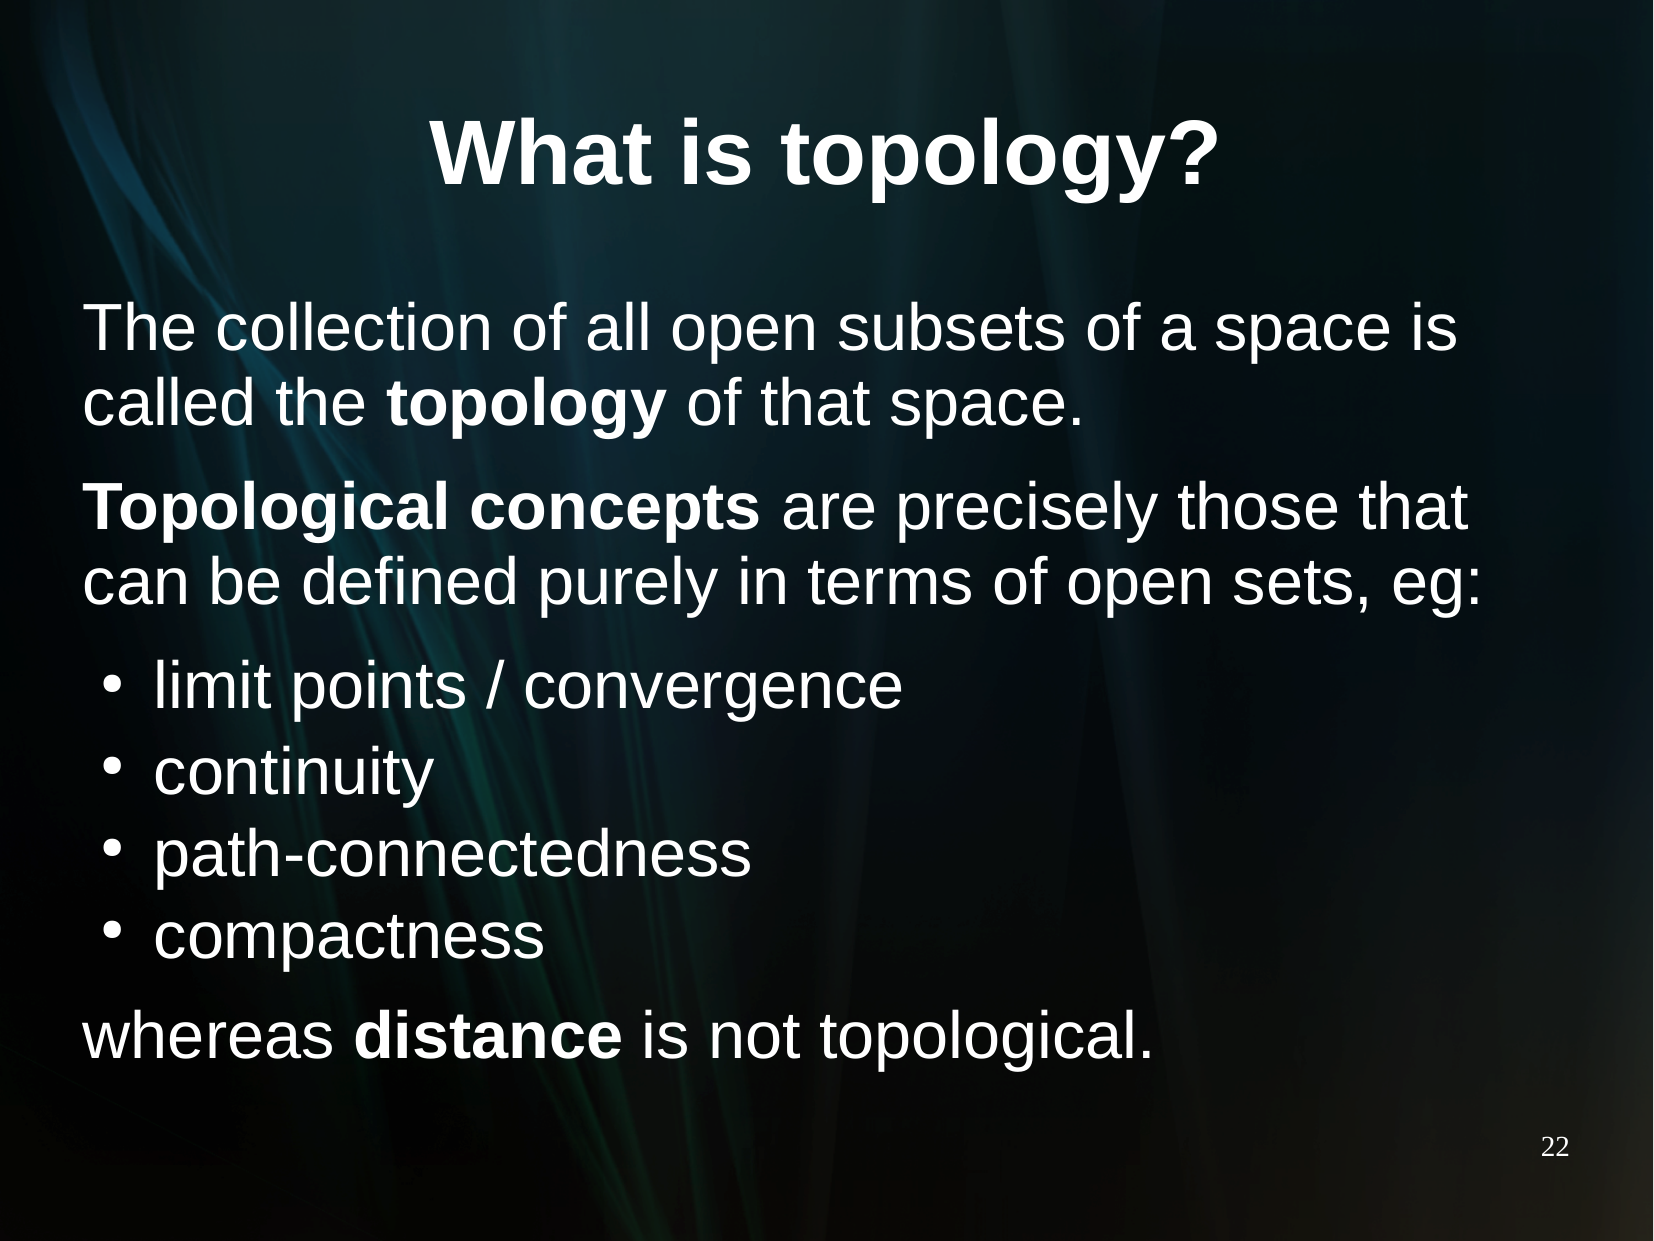

# What is topology?
The collection of all open subsets of a space is called the topology of that space.
Topological concepts are precisely those that can be defined purely in terms of open sets, eg:
limit points / convergence
continuity
path-connectedness
compactness
whereas distance is not topological.
22